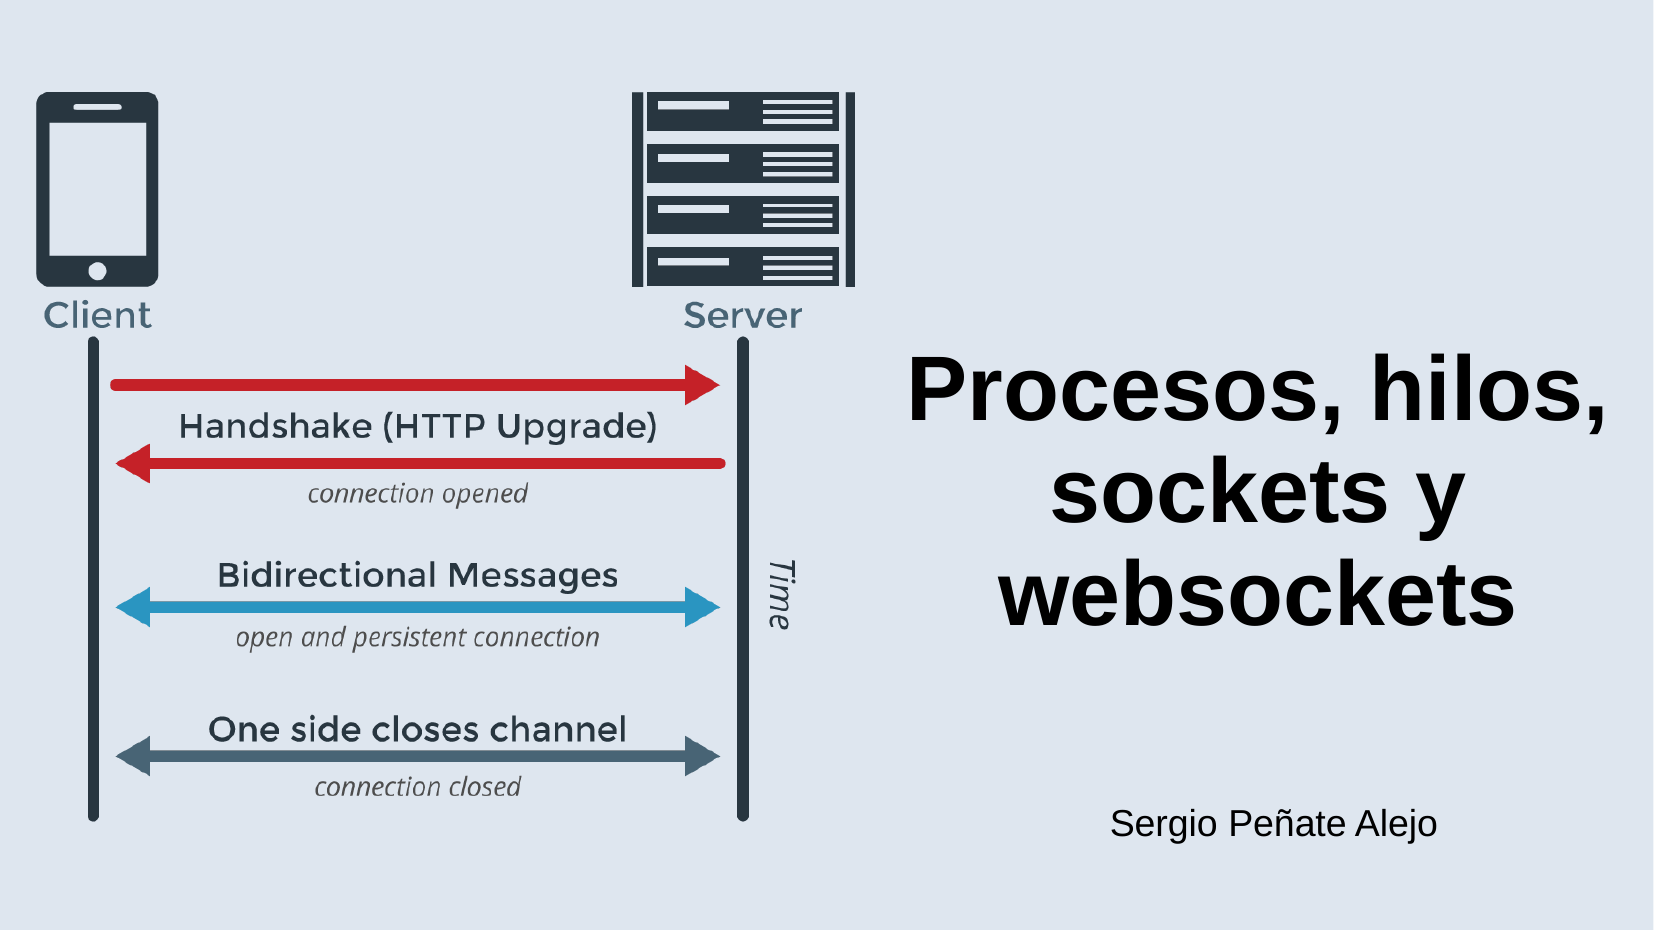

# Procesos, hilos, sockets y websockets
Sergio Peñate Alejo